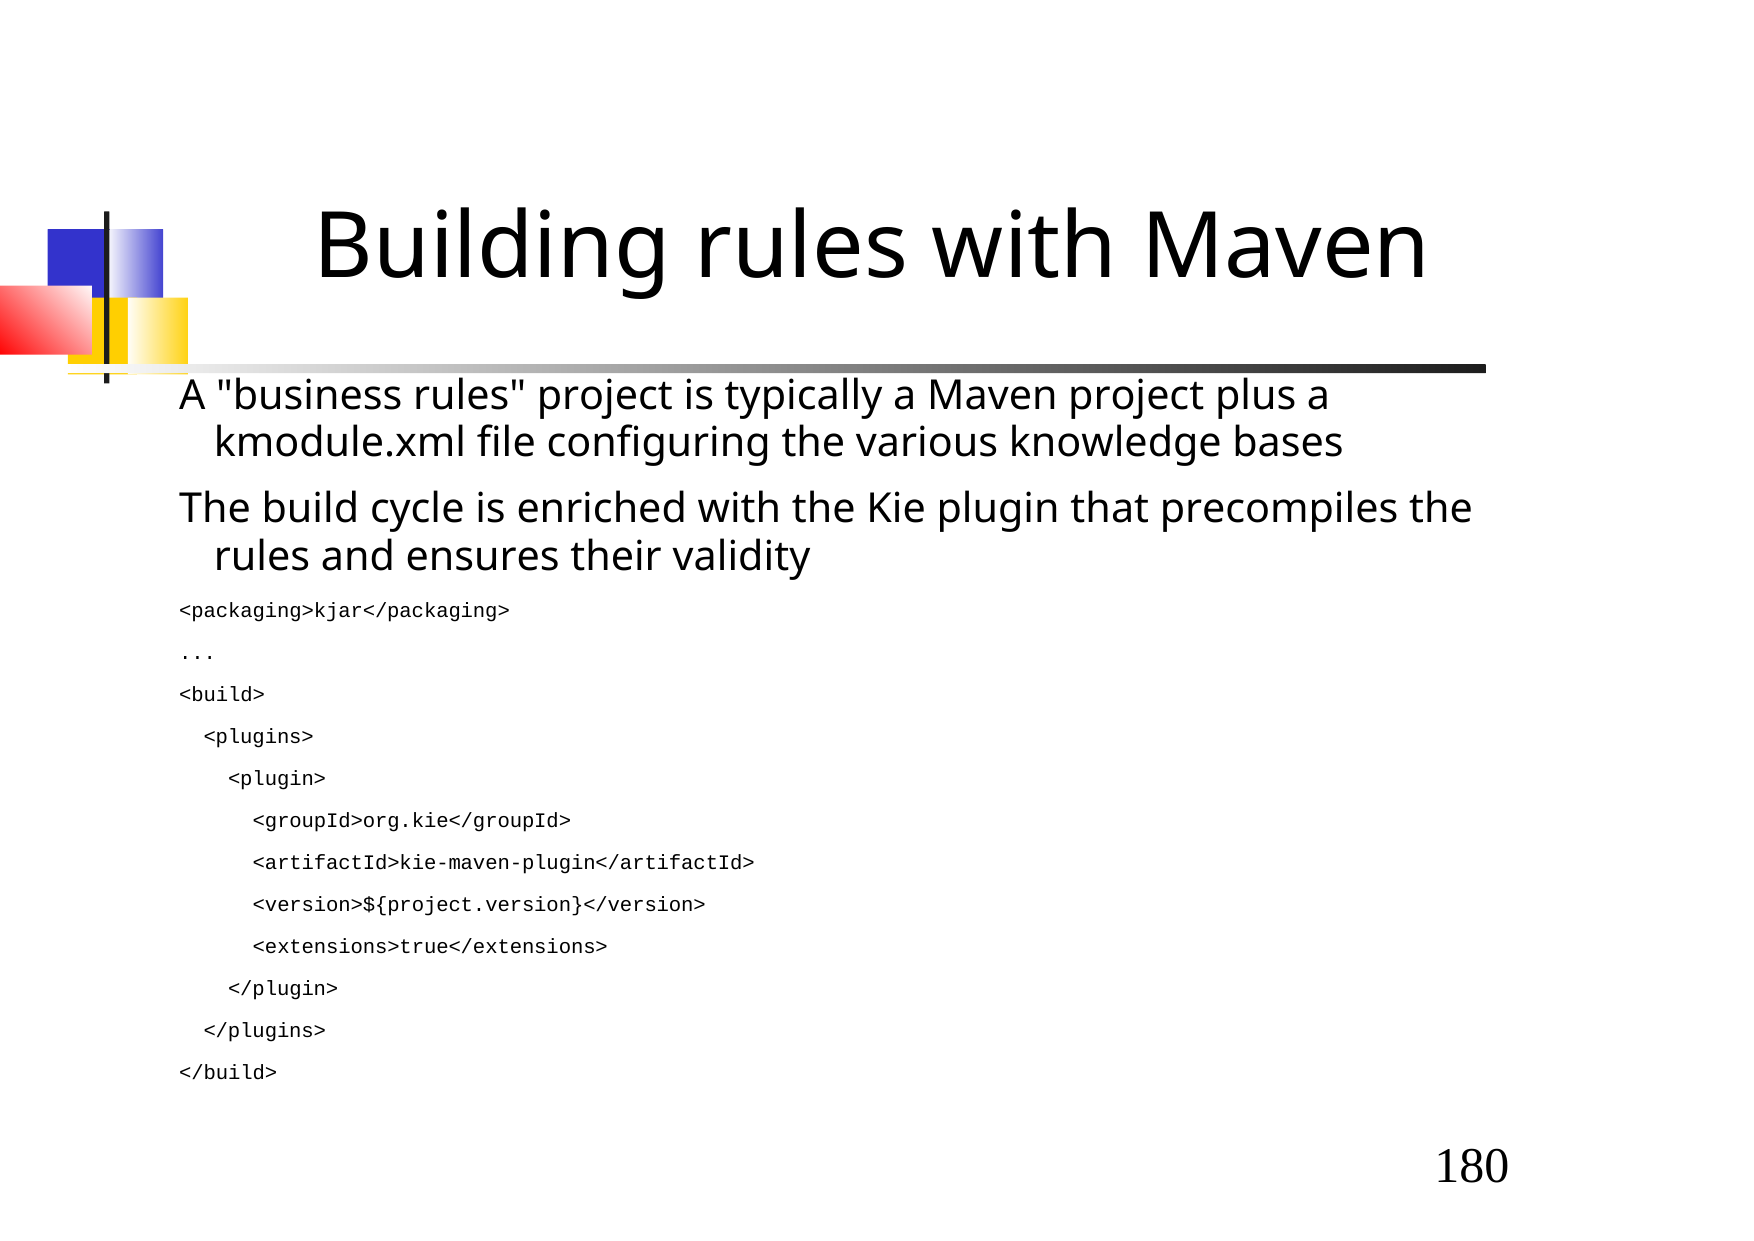

# Building rules with Maven
A "business rules" project is typically a Maven project plus a kmodule.xml file configuring the various knowledge bases
The build cycle is enriched with the Kie plugin that precompiles the rules and ensures their validity
<packaging>kjar</packaging>
...
<build>
 <plugins>
 <plugin>
 <groupId>org.kie</groupId>
 <artifactId>kie-maven-plugin</artifactId>
 <version>${project.version}</version>
 <extensions>true</extensions>
 </plugin>
 </plugins>
</build>